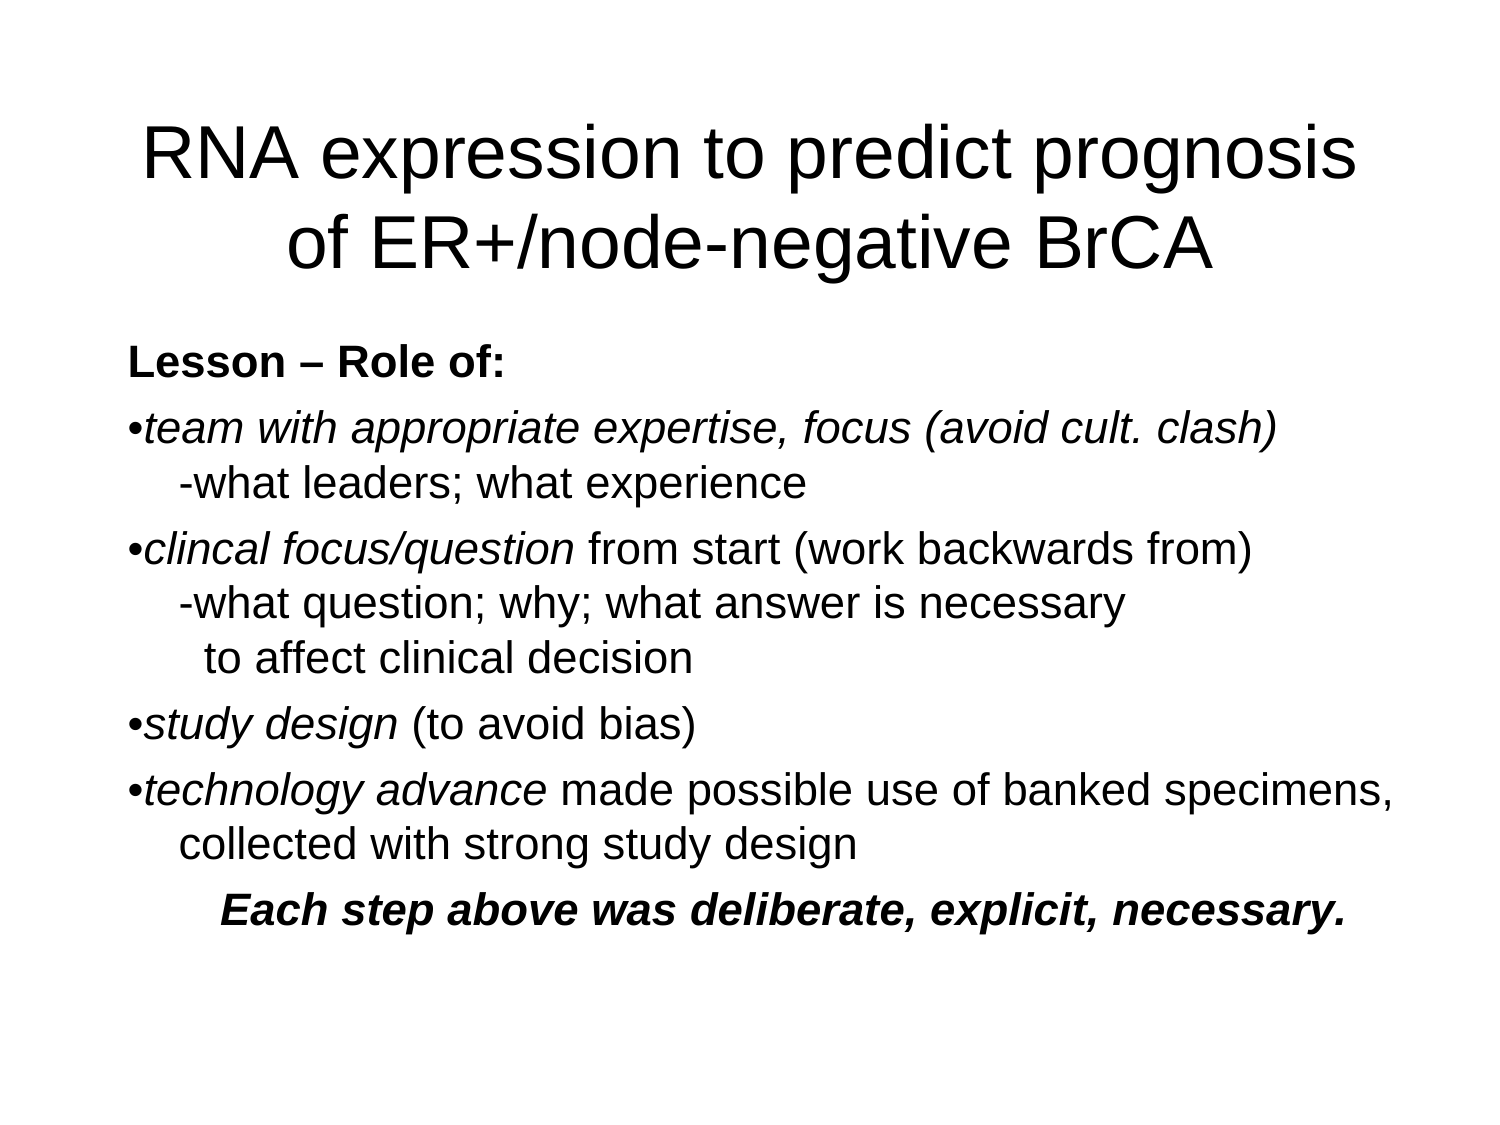

# RNA expression to predict prognosis of ER+/node-negative BrCA
Lesson – Role of:
•team with appropriate expertise, focus (avoid cult. clash)
-what leaders; what experience
•clincal focus/question from start (work backwards from)
-what question; why; what answer is necessary
	 to affect clinical decision
•study design (to avoid bias)
•technology advance made possible use of banked specimens, collected with strong study design
Each step above was deliberate, explicit, necessary.